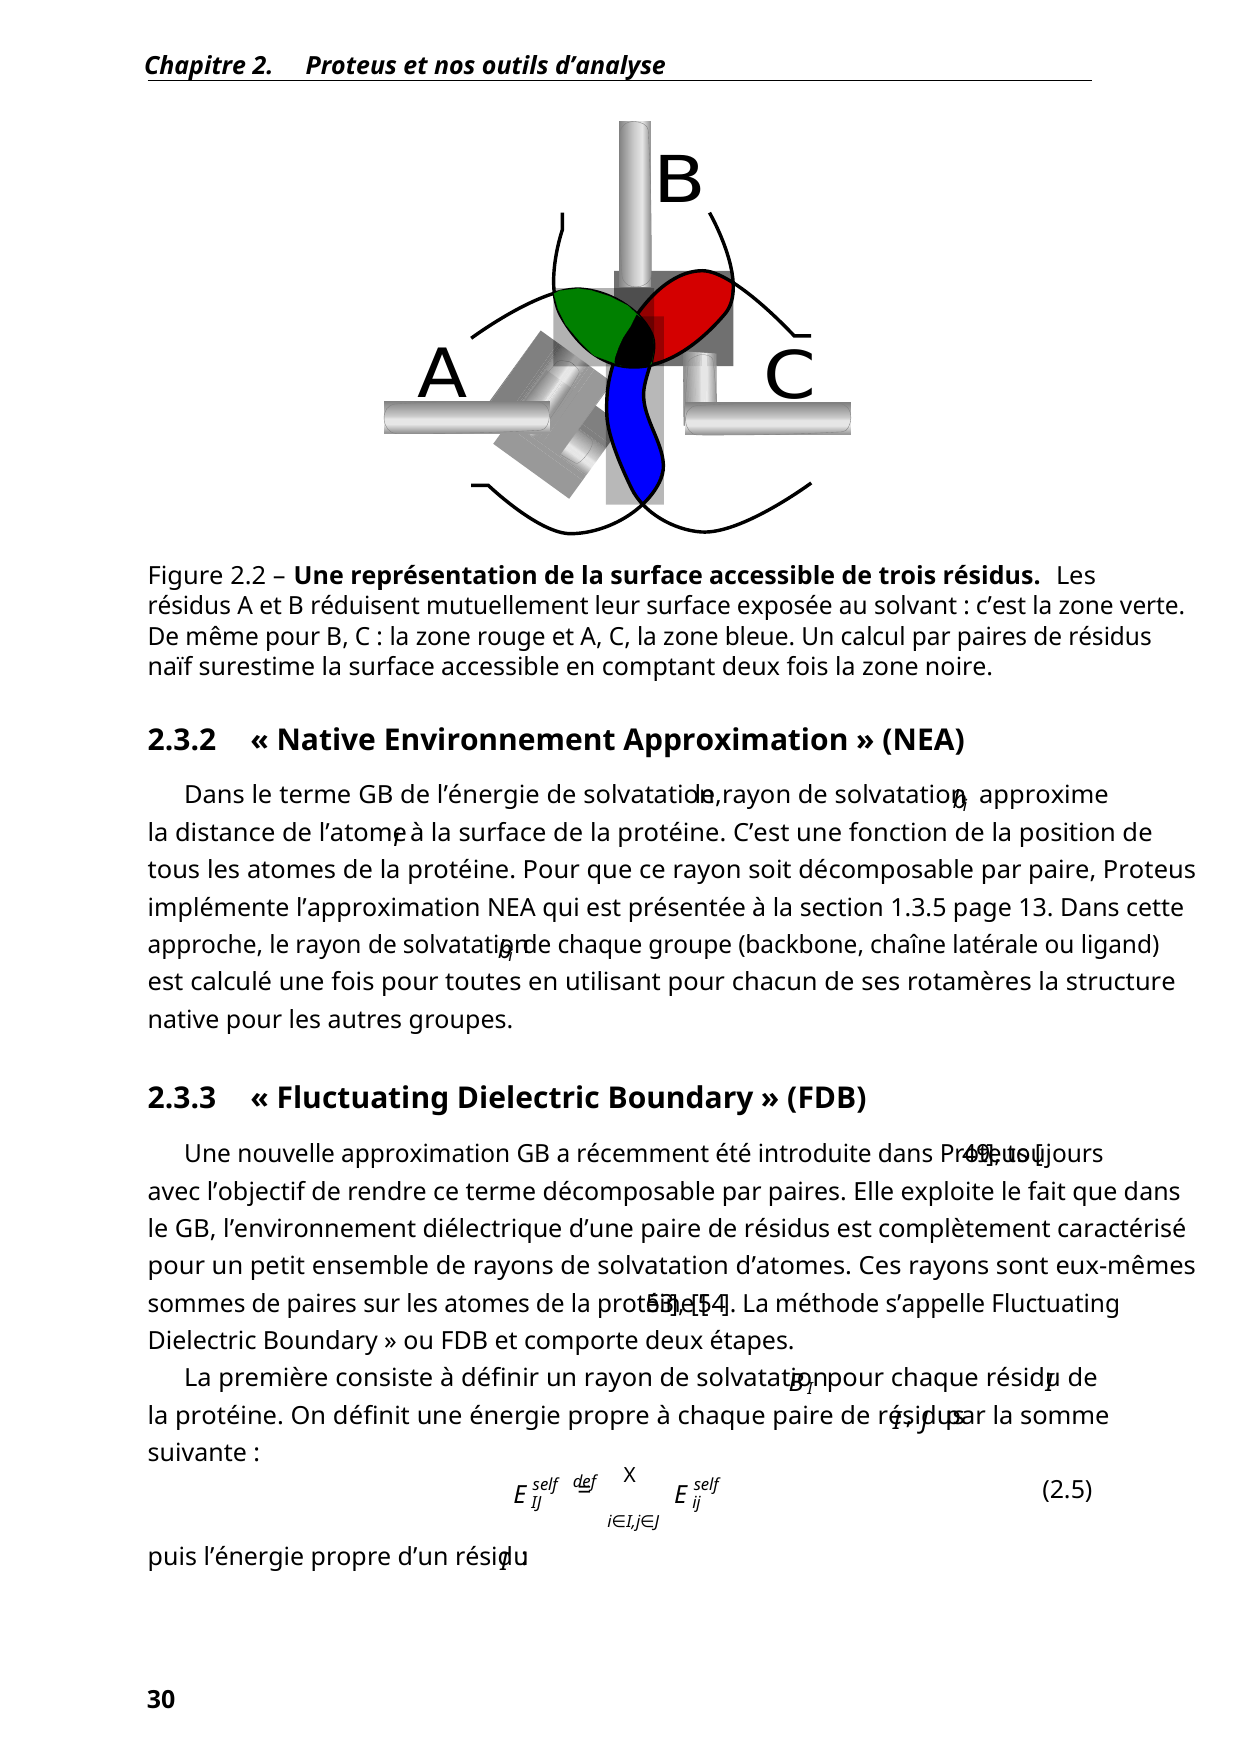

Chapitre 2.
Proteus et nos outils d’analyse
B
A
C
Figure 2.2 –
Une représentation de la surface accessible de trois résidus.
Les
résidus A et B réduisent mutuellement leur surface exposée au solvant : c’est la zone verte.
De même pour B, C : la zone rouge et A, C, la zone bleue. Un calcul par paires de résidus
naïf surestime la surface accessible en comptant deux fois la zone noire.
2.3.2
« Native Environnement Approximation » (NEA)
Dans le terme GB de l’énergie de solvatation,
le rayon de solvatation
approxime
b
i
la distance de l’atome
à la surface de la protéine. C’est une fonction de la position de
i
tous les atomes de la protéine. Pour que ce rayon soit décomposable par paire, Proteus
implémente l’approximation NEA qui est présentée à la section 1.3.5 page 13. Dans cette
approche, le rayon de solvatation
de chaque groupe (backbone, chaîne latérale ou ligand)
b
i
est calculé une fois pour toutes en utilisant pour chacun de ses rotamères la structure
native pour les autres groupes.
2.3.3
« Fluctuating Dielectric Boundary » (FDB)
Une nouvelle approximation GB a récemment été introduite dans Proteus [
49
], toujours
avec l’objectif de rendre ce terme décomposable par paires. Elle exploite le fait que dans
le GB, l’environnement diélectrique d’une paire de résidus est complètement caractérisé
pour un petit ensemble de rayons de solvatation d’atomes. Ces rayons sont eux-mêmes
sommes de paires sur les atomes de la protéine [
53
], [
54
]. La méthode s’appelle Fluctuating
Dielectric Boundary » ou FDB et comporte deux étapes.
La première consiste à définir un rayon de solvatation
pour chaque résidu
de
B
I
I
la protéine. On définit une énergie propre à chaque paire de résidus
,
par la somme
I
J
suivante :
X
def
=
(2.5)
self
self
E
E
ij
IJ
i∈I,j∈J
puis l’énergie propre d’un résidu
:
I
30